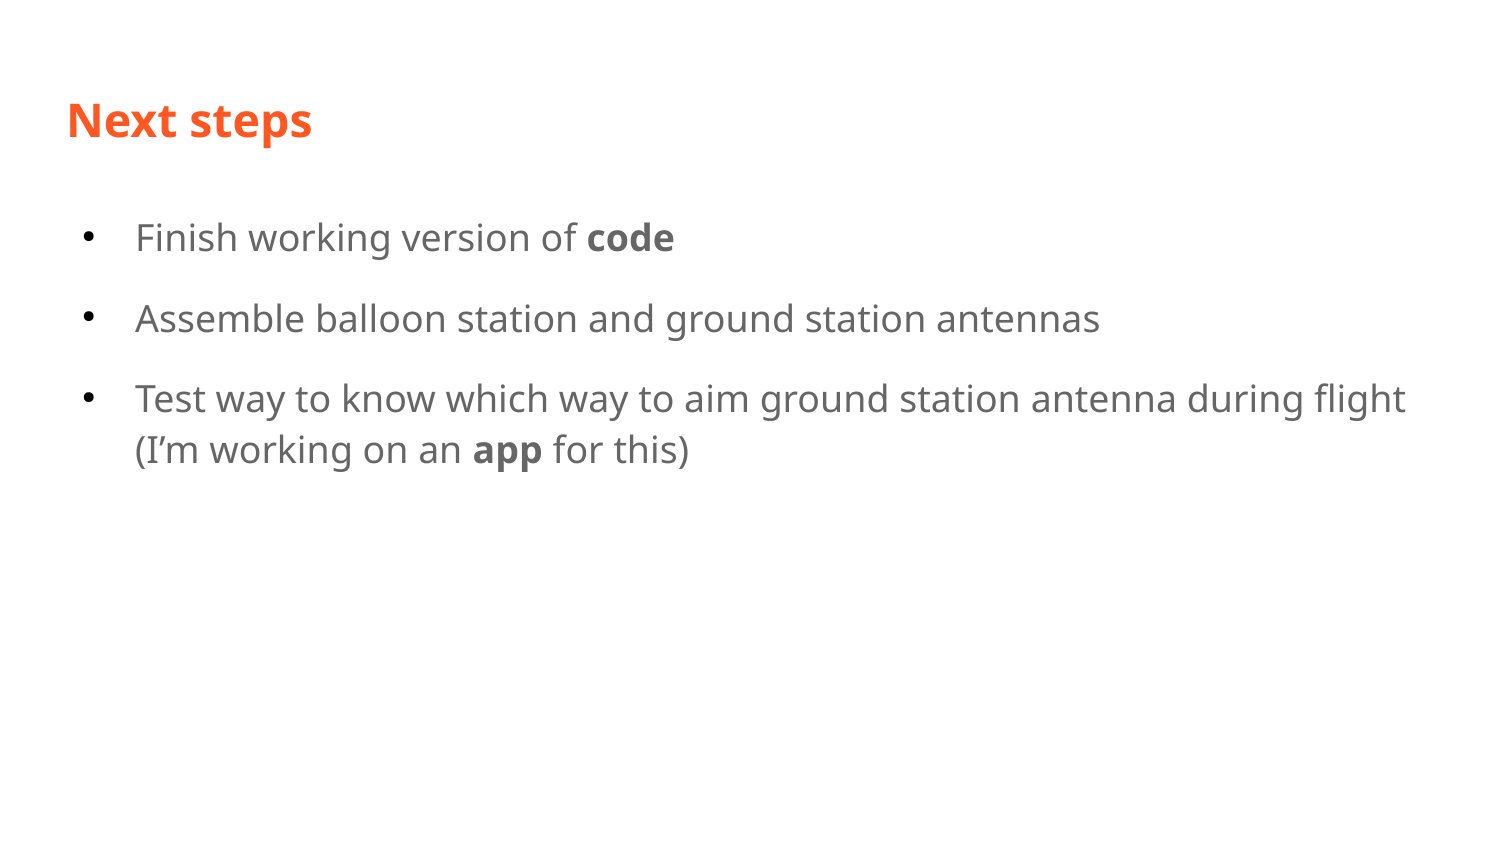

# Next steps
Finish working version of code
Assemble balloon station and ground station antennas
Test way to know which way to aim ground station antenna during flight
(I’m working on an app for this)